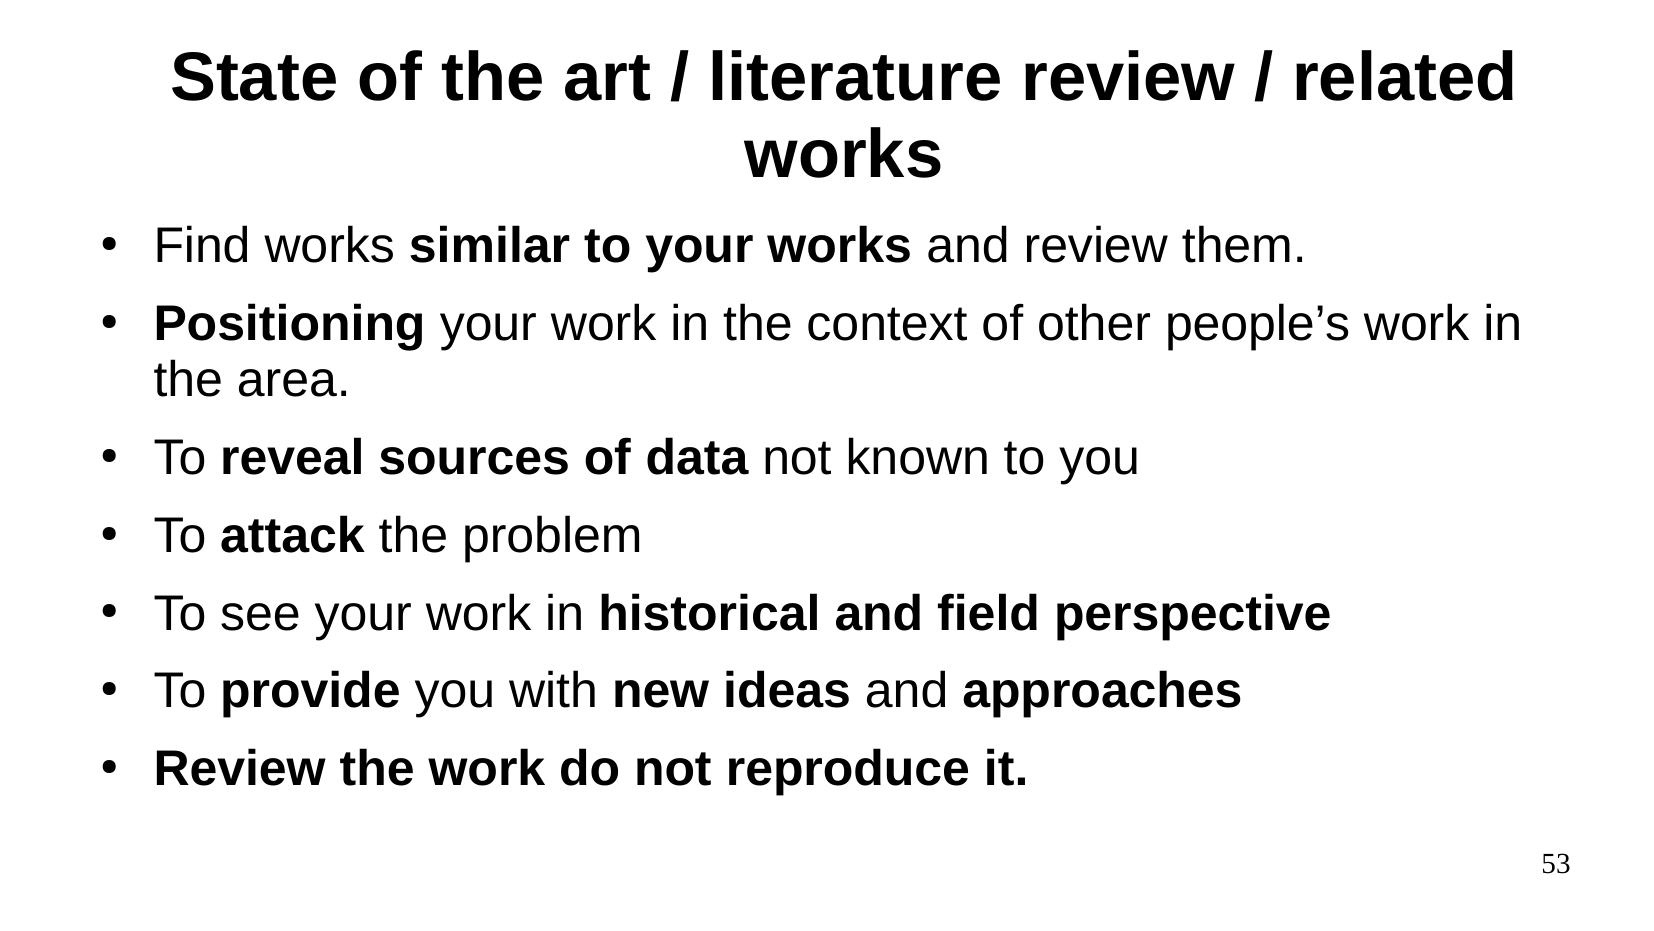

# State of the art / literature review / related works
Find works similar to your works and review them.
Positioning your work in the context of other people’s work in the area.
To reveal sources of data not known to you
To attack the problem
To see your work in historical and field perspective
To provide you with new ideas and approaches
Review the work do not reproduce it.
53